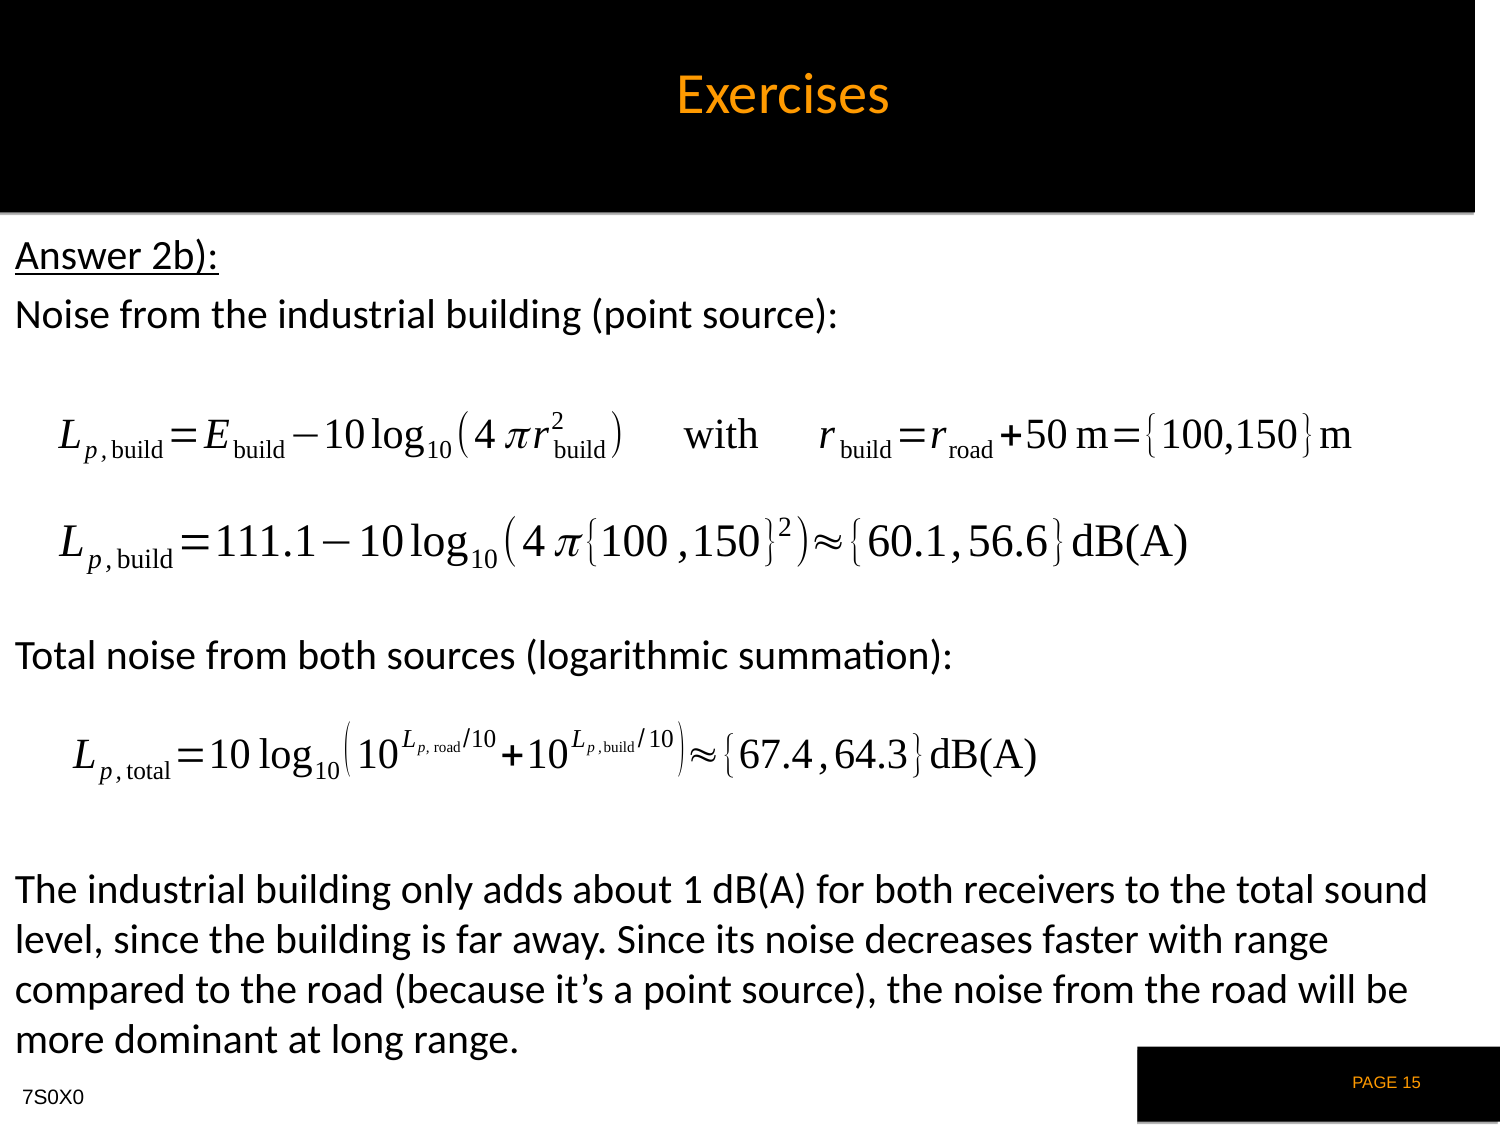

#
Exercises
Answer 2b):
Noise from the industrial building (point source):
Total noise from both sources (logarithmic summation):
The industrial building only adds about 1 dB(A) for both receivers to the total sound level, since the building is far away. Since its noise decreases faster with range compared to the road (because it’s a point source), the noise from the road will be more dominant at long range.
PAGE 15
2017/02/09
PAGE
7S0X0